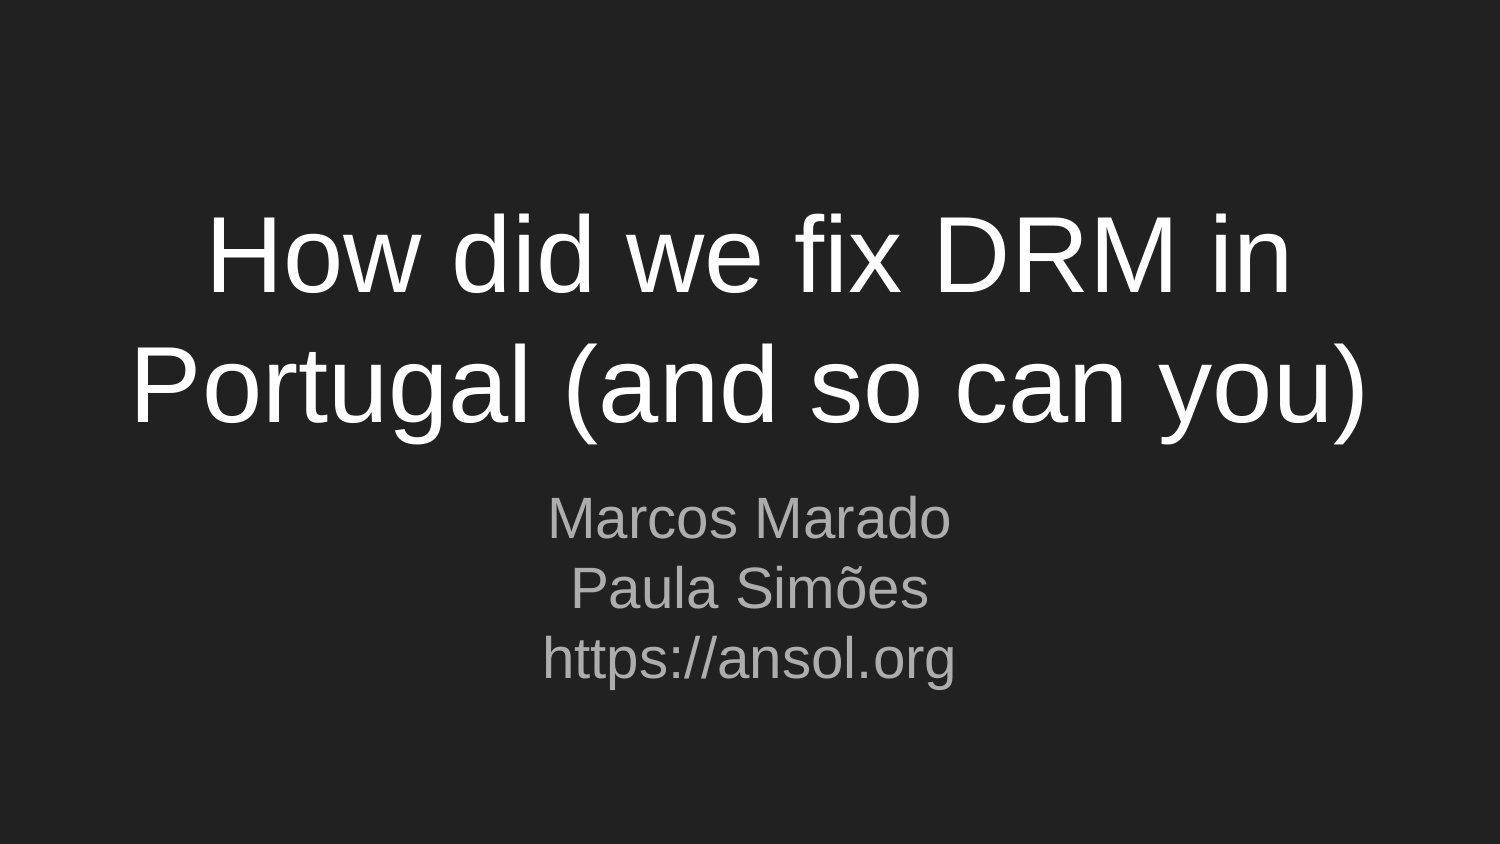

# How did we fix DRM in Portugal (and so can you)
Marcos Marado
Paula Simões
https://ansol.org